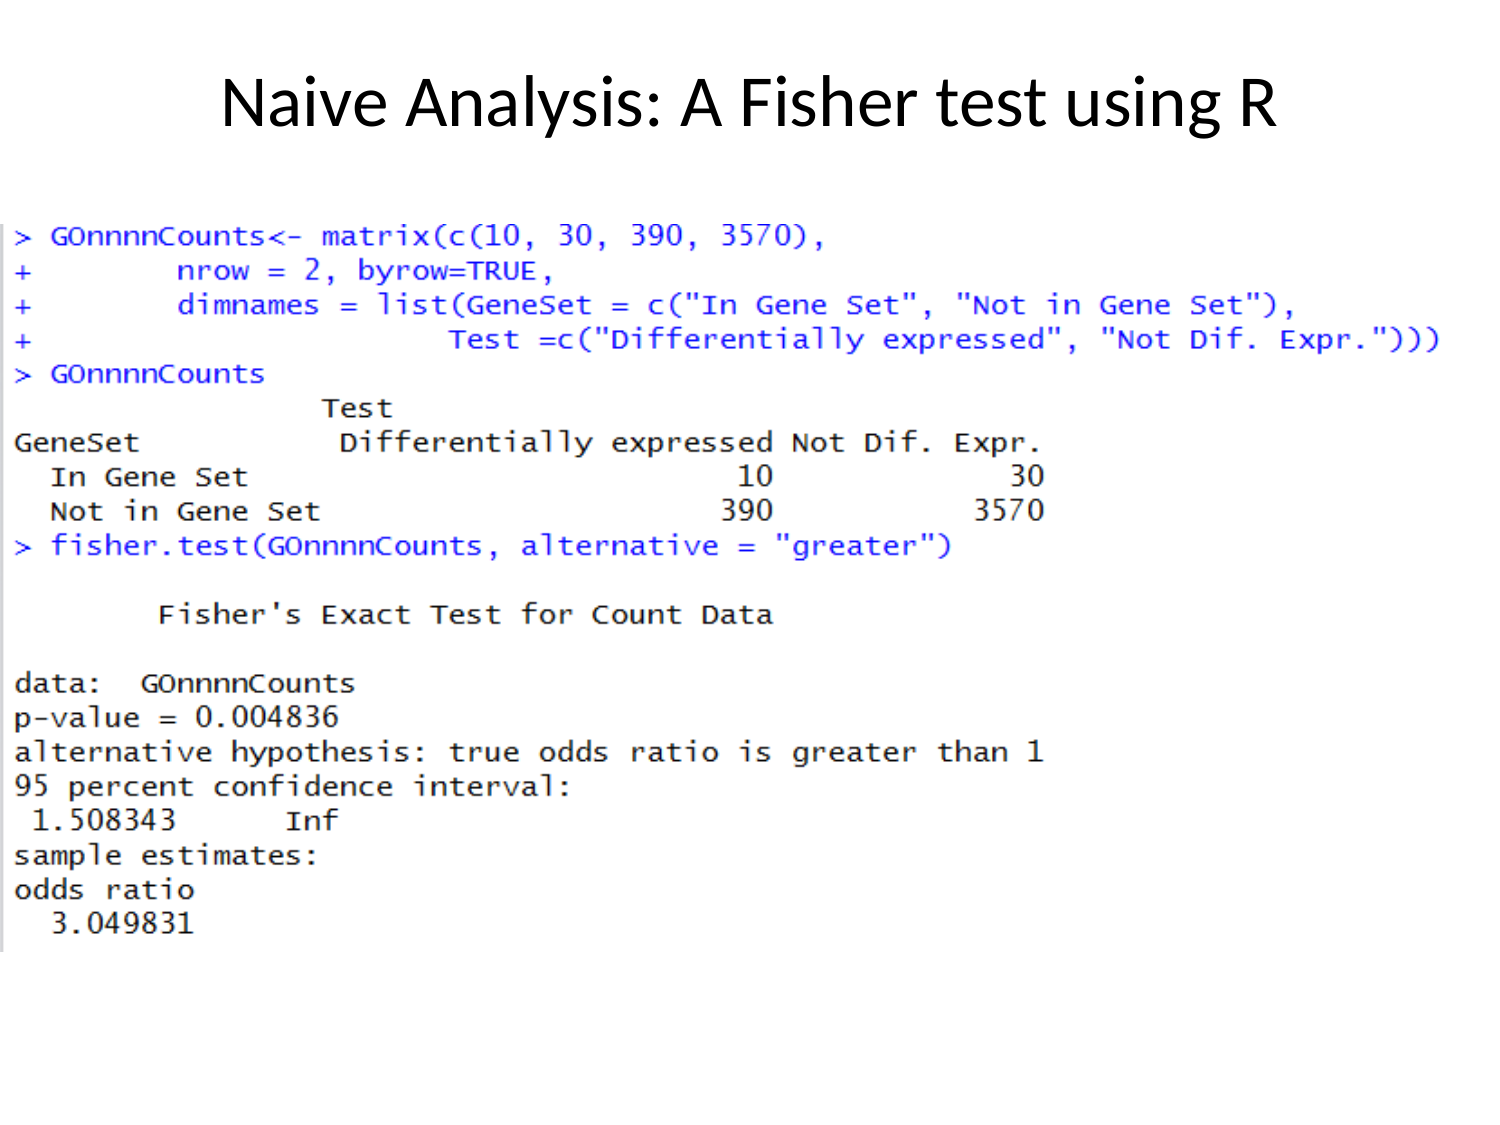

# Naive Analysis: A Fisher test using R